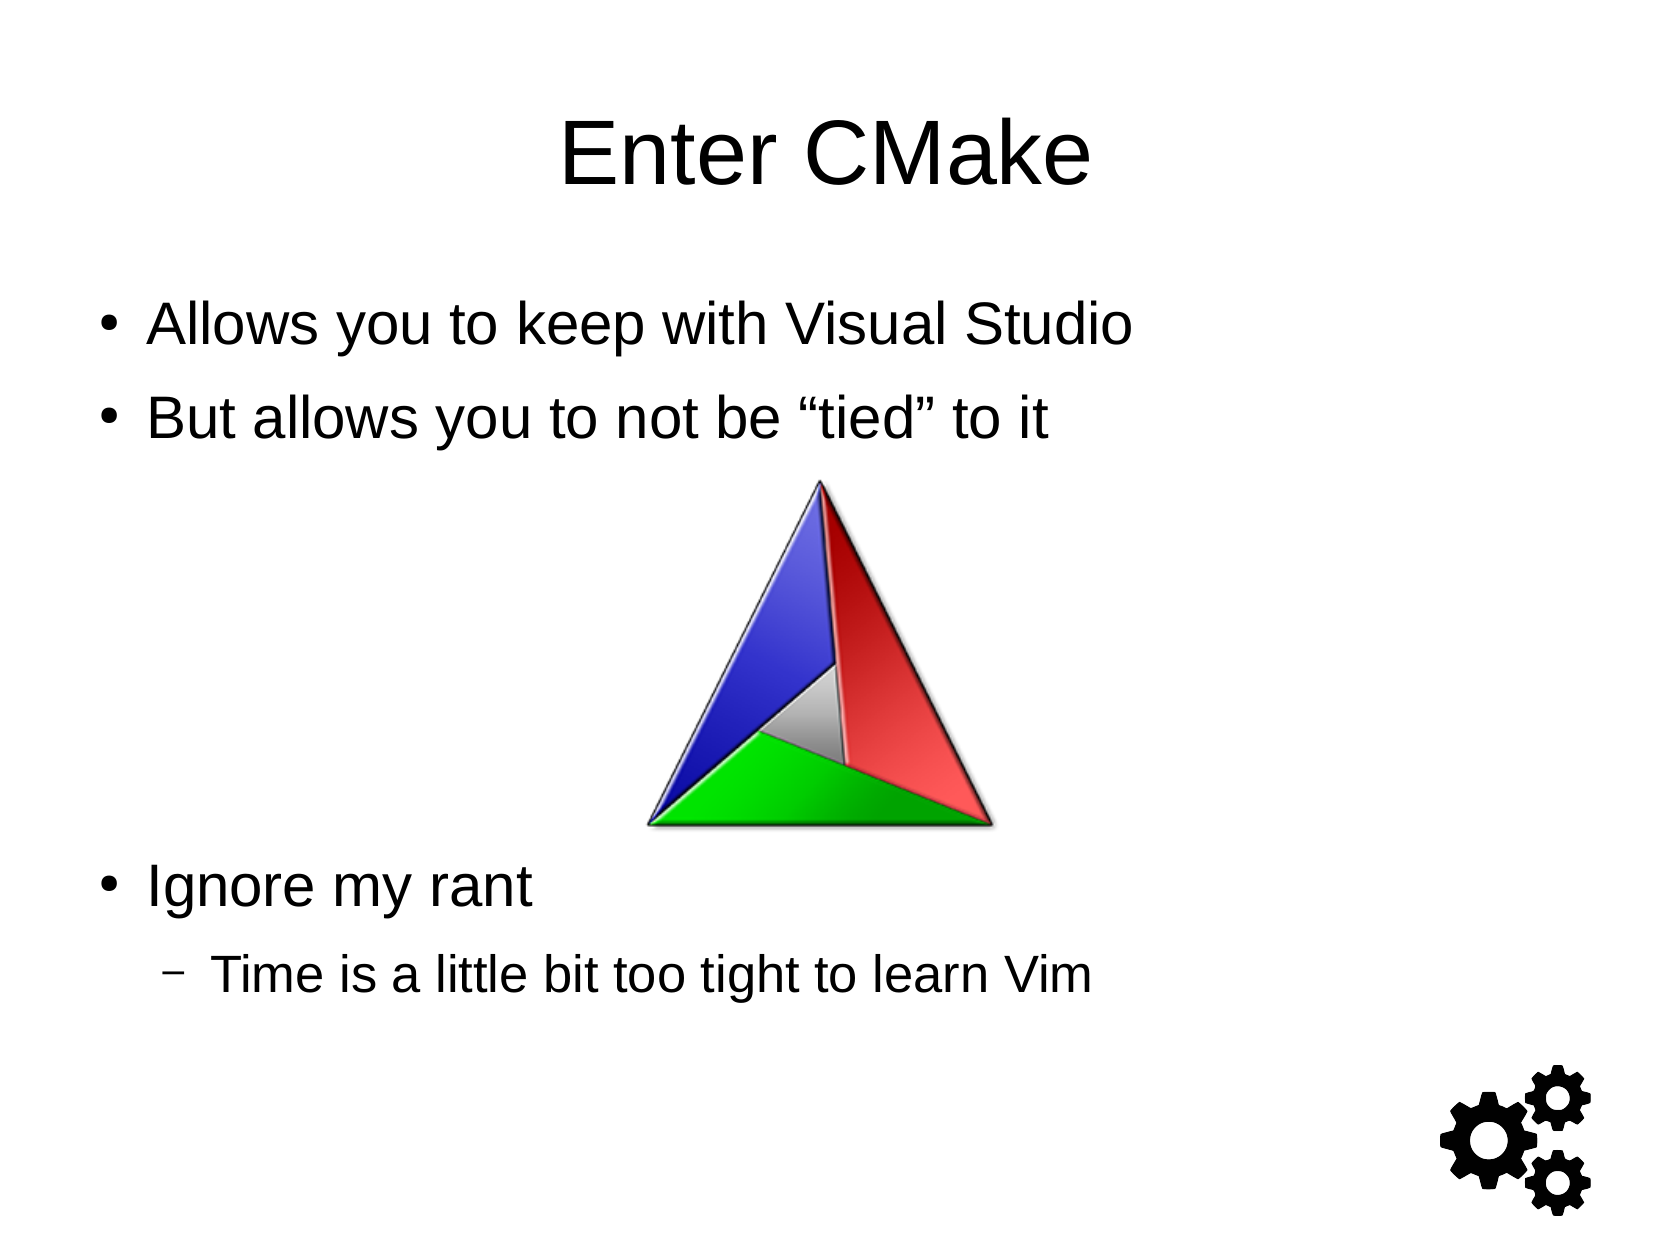

# Enter CMake
Allows you to keep with Visual Studio
But allows you to not be “tied” to it
Ignore my rant
Time is a little bit too tight to learn Vim